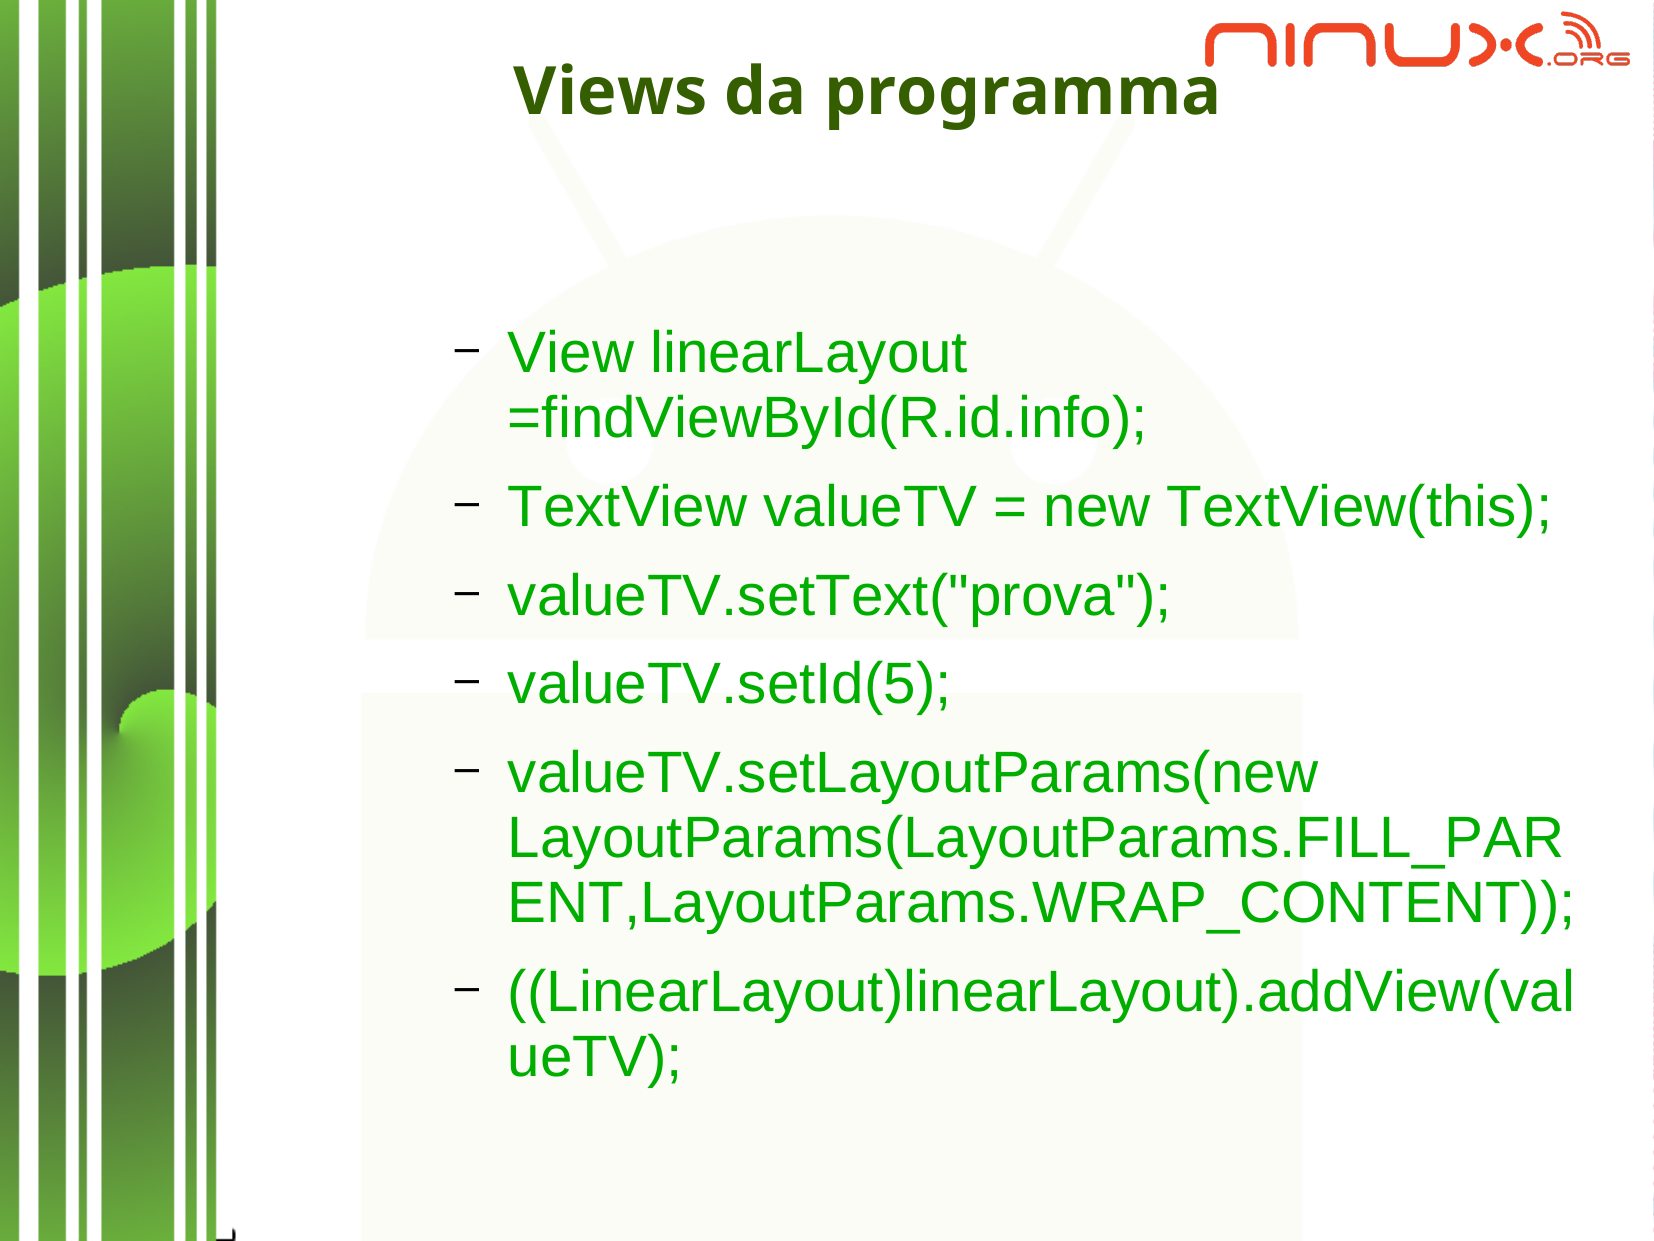

# Views da programma
View linearLayout =findViewById(R.id.info);
TextView valueTV = new TextView(this);
valueTV.setText("prova");
valueTV.setId(5);
valueTV.setLayoutParams(new LayoutParams(LayoutParams.FILL_PARENT,LayoutParams.WRAP_CONTENT));
((LinearLayout)linearLayout).addView(valueTV);